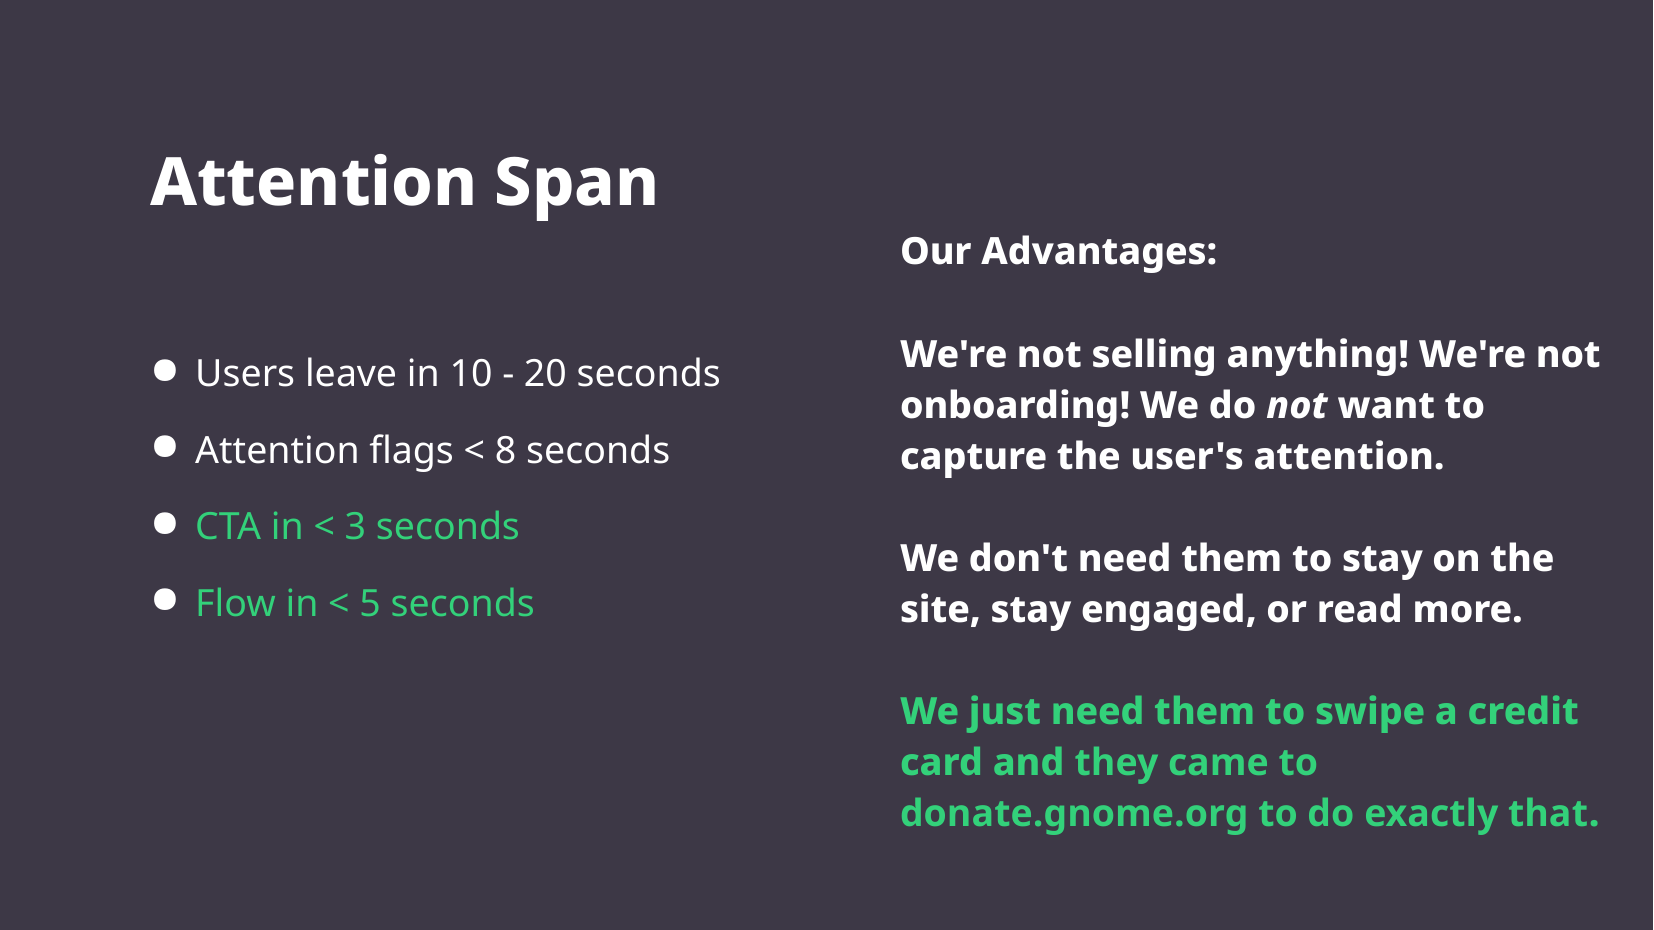

# Attention Span
Our Advantages:
We're not selling anything! We're not onboarding! We do not want to capture the user's attention.
We don't need them to stay on the site, stay engaged, or read more.
We just need them to swipe a credit card and they came to donate.gnome.org to do exactly that.
 Users leave in 10 - 20 seconds
 Attention flags < 8 seconds
 CTA in < 3 seconds
 Flow in < 5 seconds